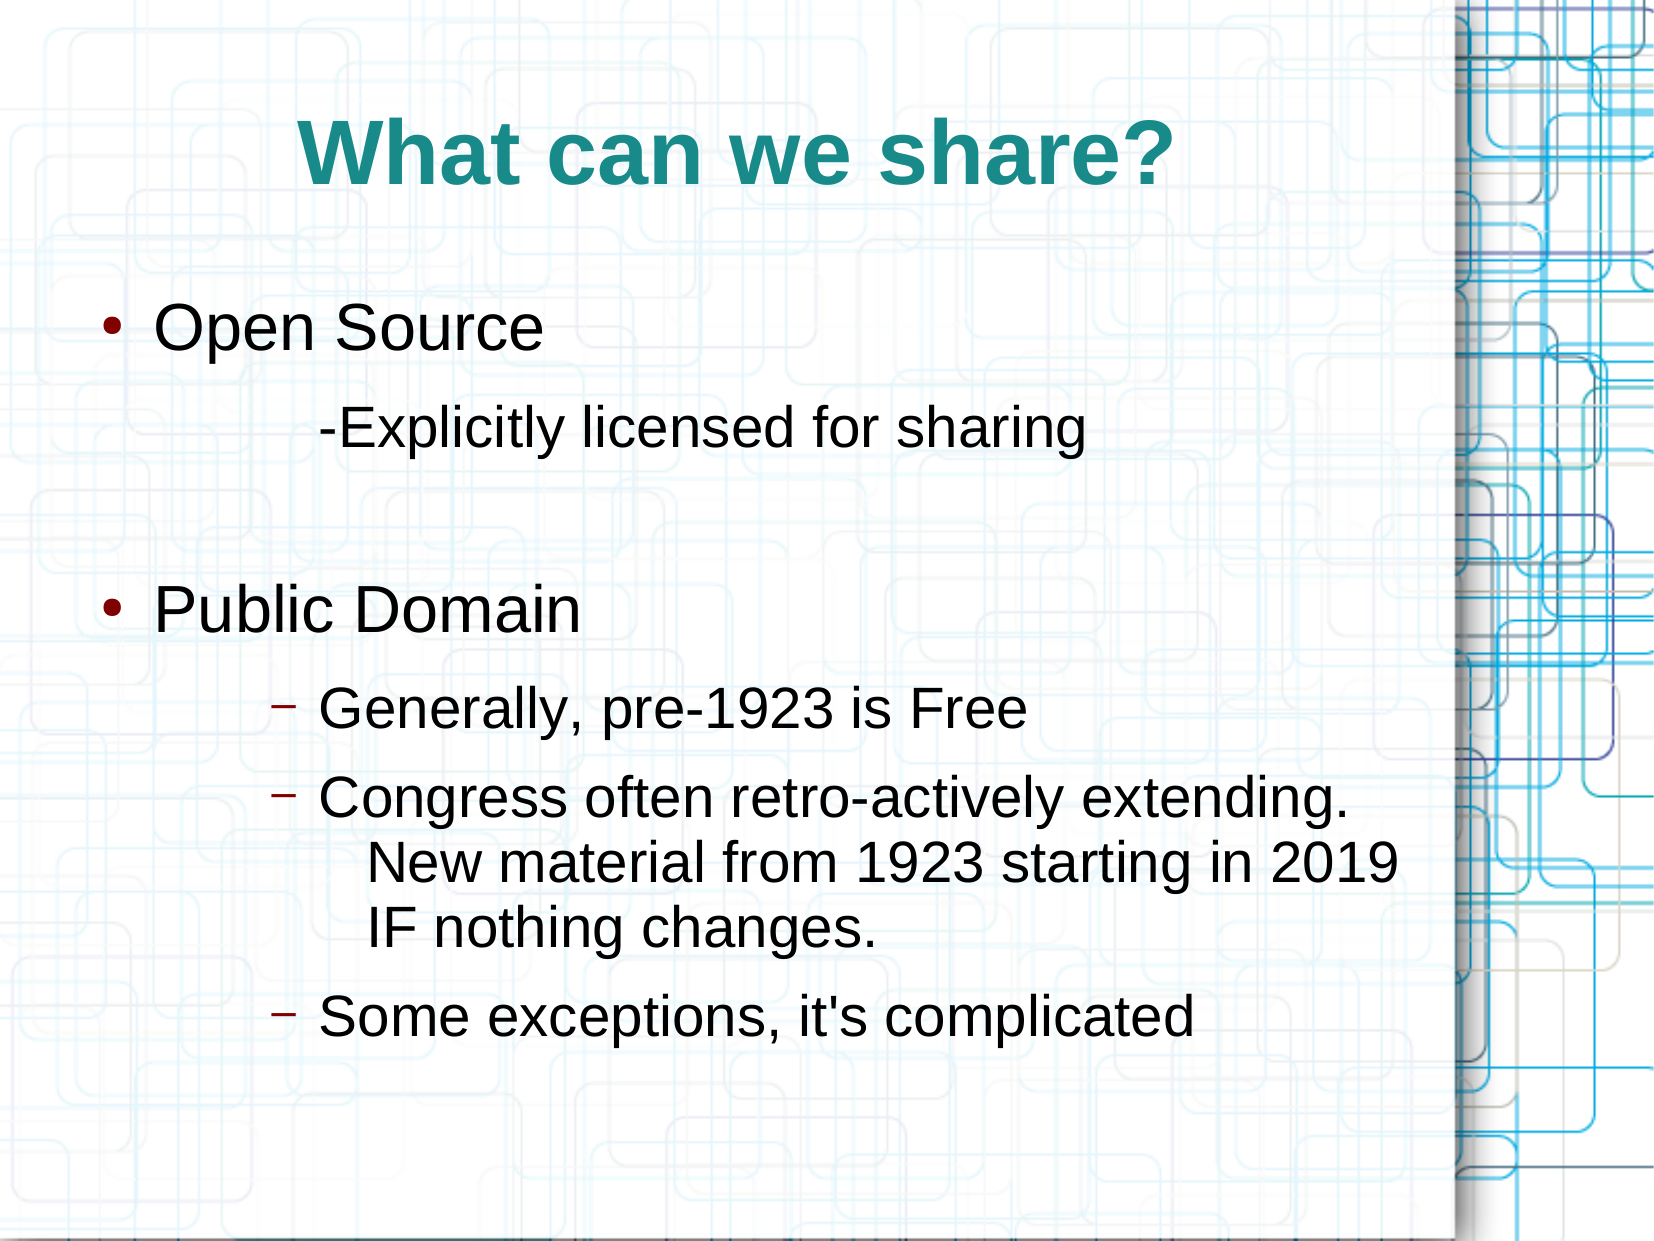

# What can we share?
Open Source
-Explicitly licensed for sharing
Public Domain
Generally, pre-1923 is Free
Congress often retro-actively extending. New material from 1923 starting in 2019 IF nothing changes.
Some exceptions, it's complicated